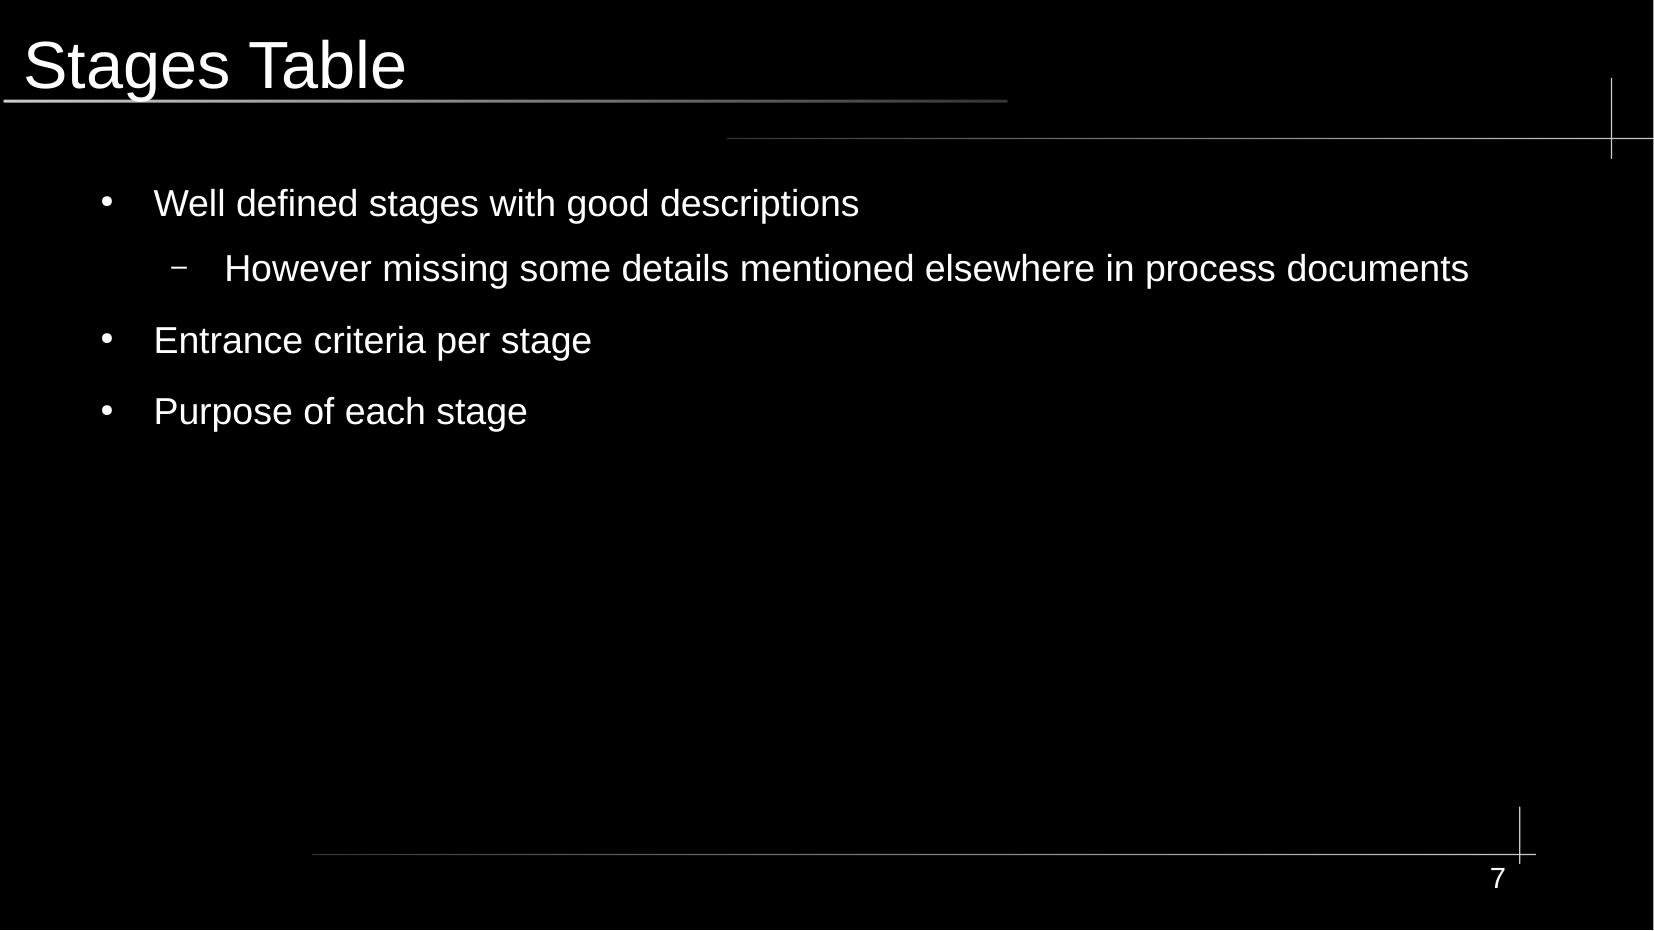

# Stages Table
Well defined stages with good descriptions
However missing some details mentioned elsewhere in process documents
Entrance criteria per stage
Purpose of each stage
7